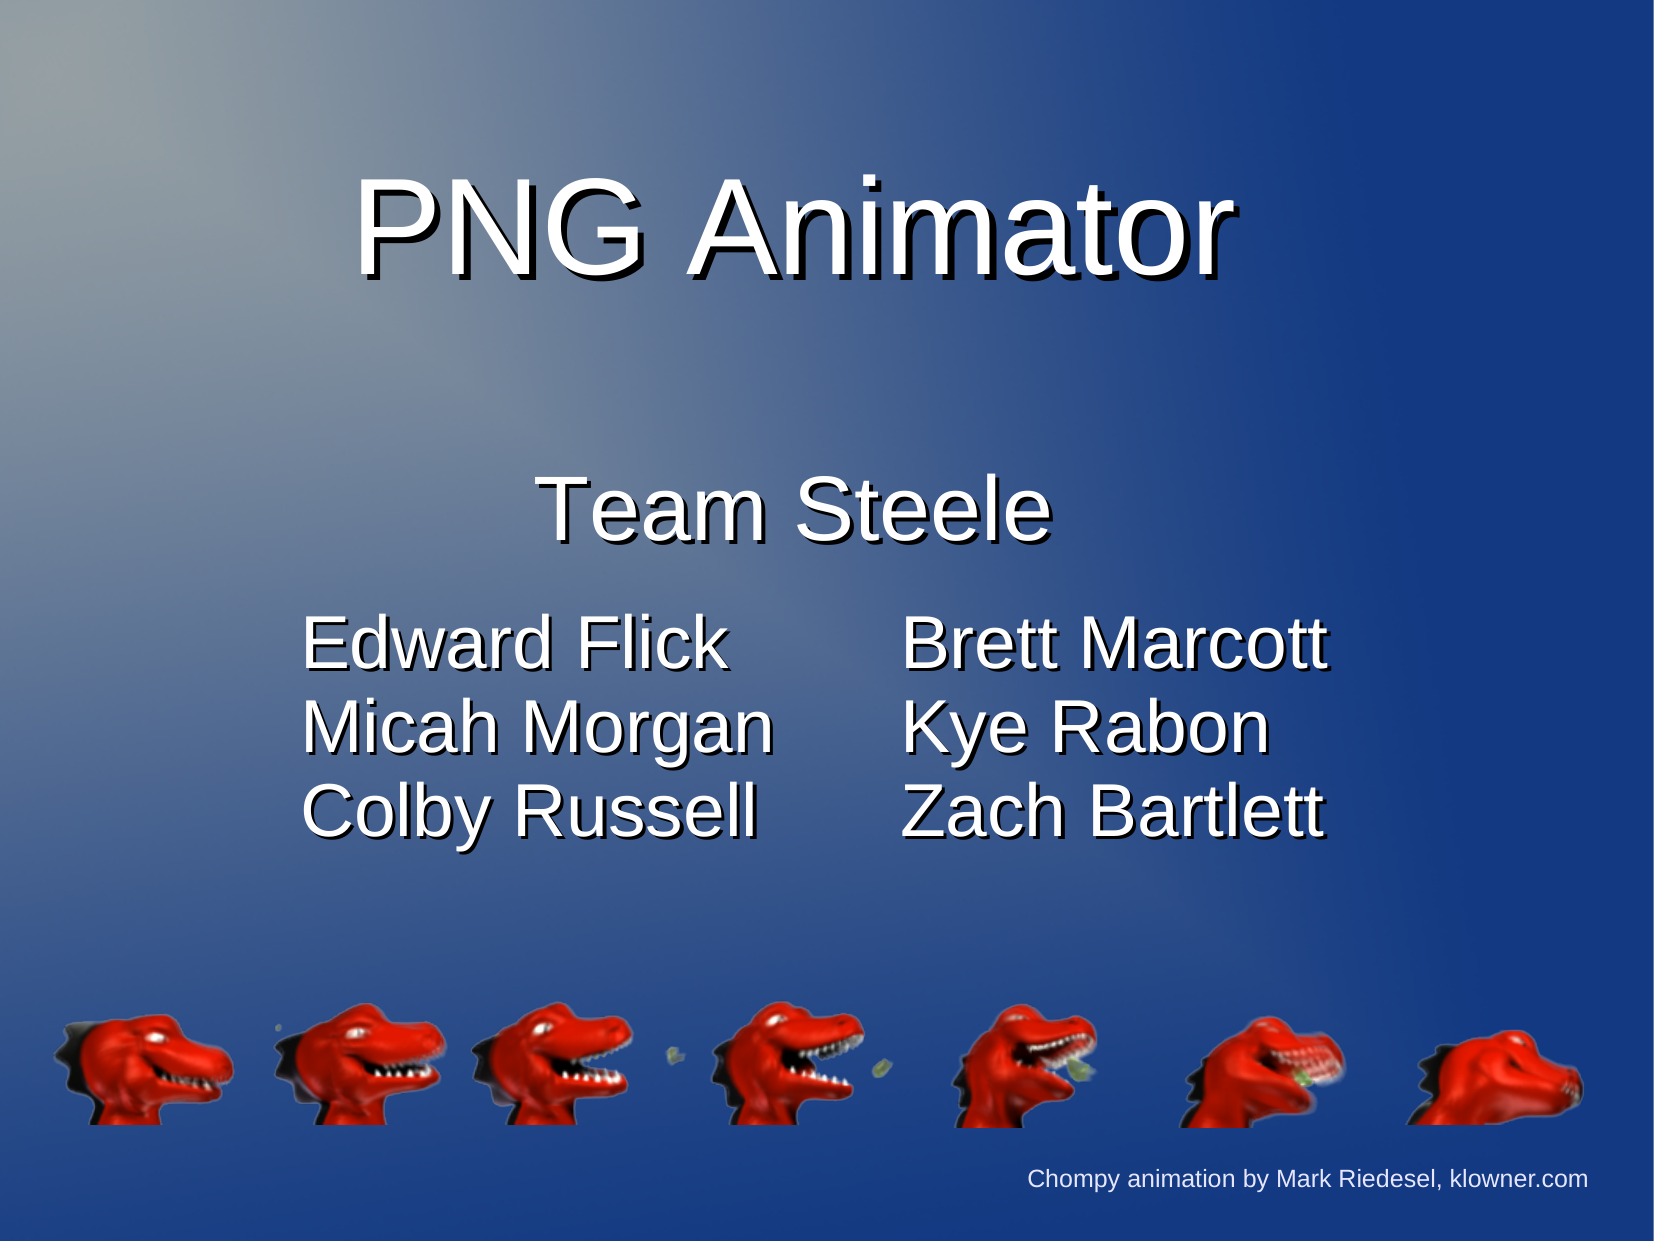

# PNG Animator Team Steele
Edward Flick 		Brett Marcott
Micah Morgan 		Kye Rabon
Colby Russell 		Zach Bartlett
Chompy animation by Mark Riedesel, klowner.com